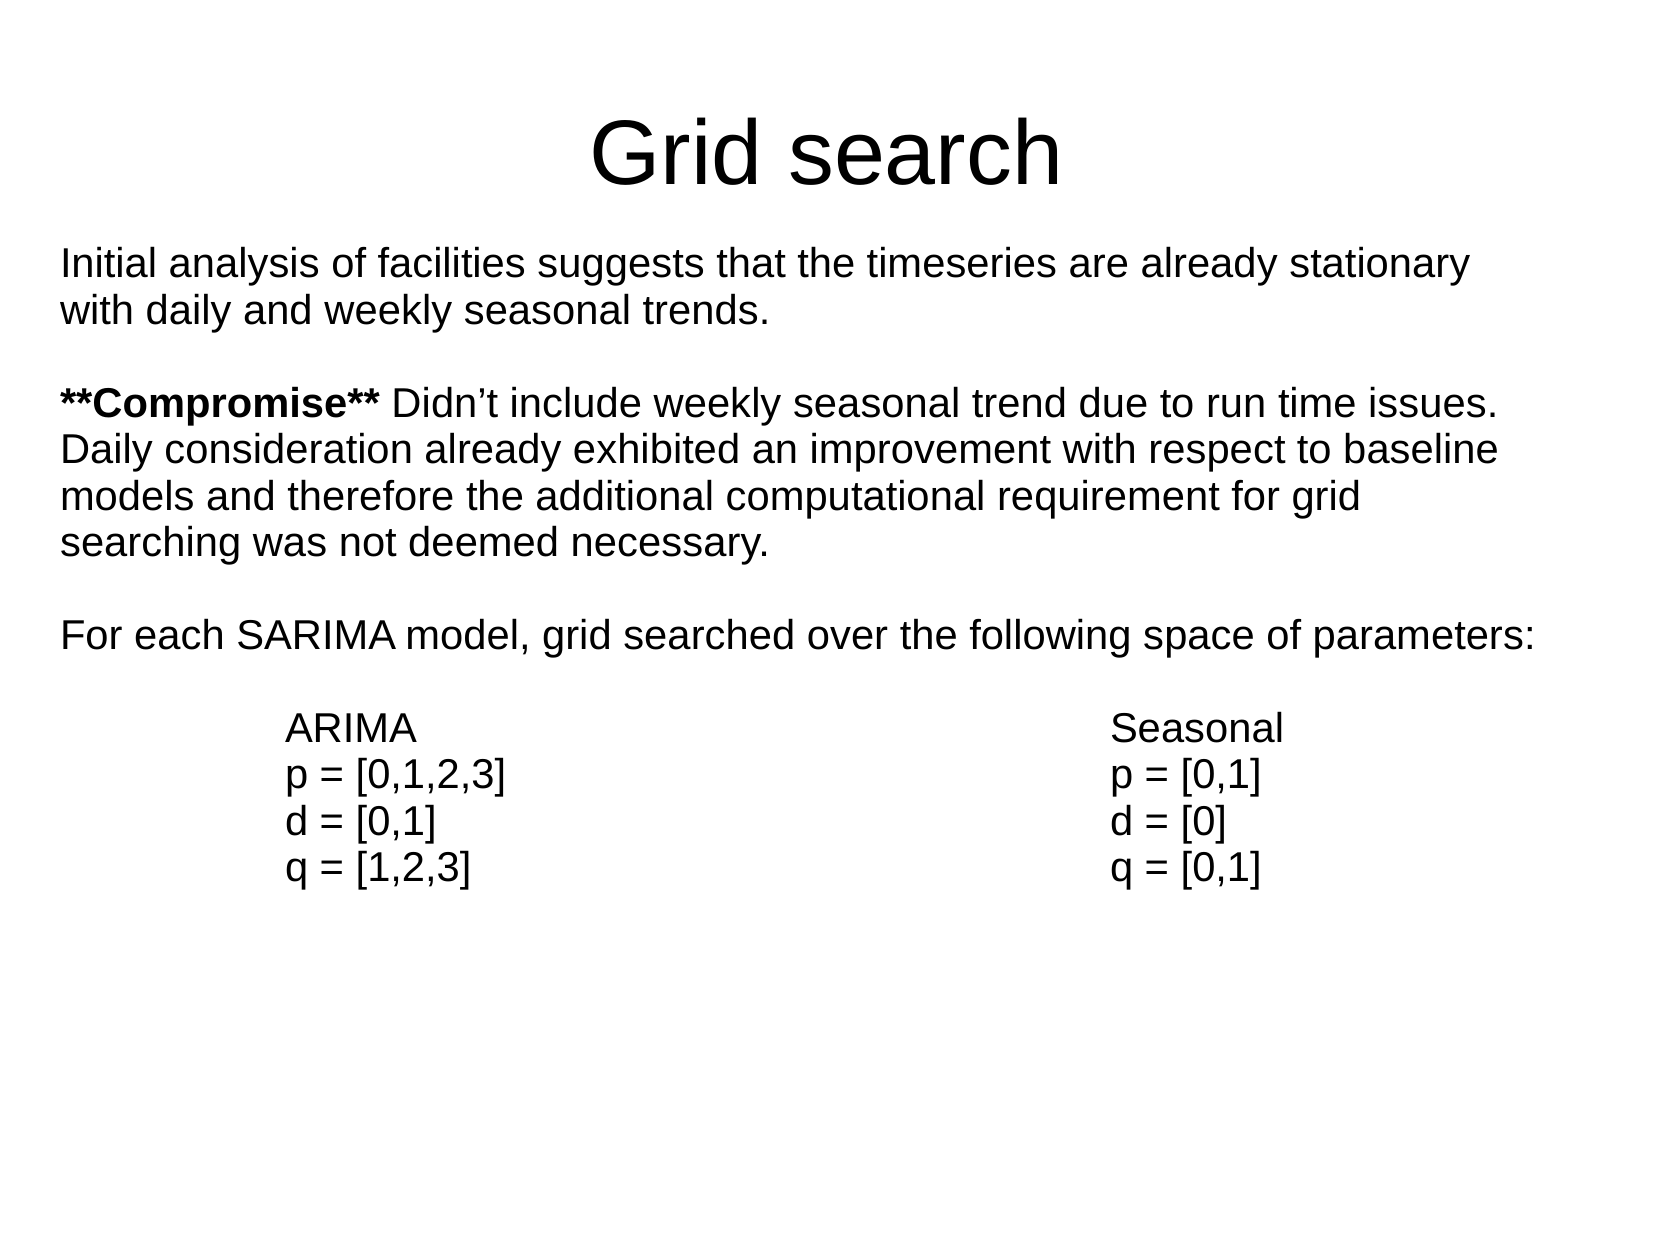

# Grid search
Initial analysis of facilities suggests that the timeseries are already stationary with daily and weekly seasonal trends.
**Compromise** Didn’t include weekly seasonal trend due to run time issues. Daily consideration already exhibited an improvement with respect to baseline models and therefore the additional computational requirement for grid searching was not deemed necessary.
For each SARIMA model, grid searched over the following space of parameters:
			ARIMA 										Seasonal
			p = [0,1,2,3]									p = [0,1]
			d = [0,1]									d = [0]
			q = [1,2,3]									q = [0,1]